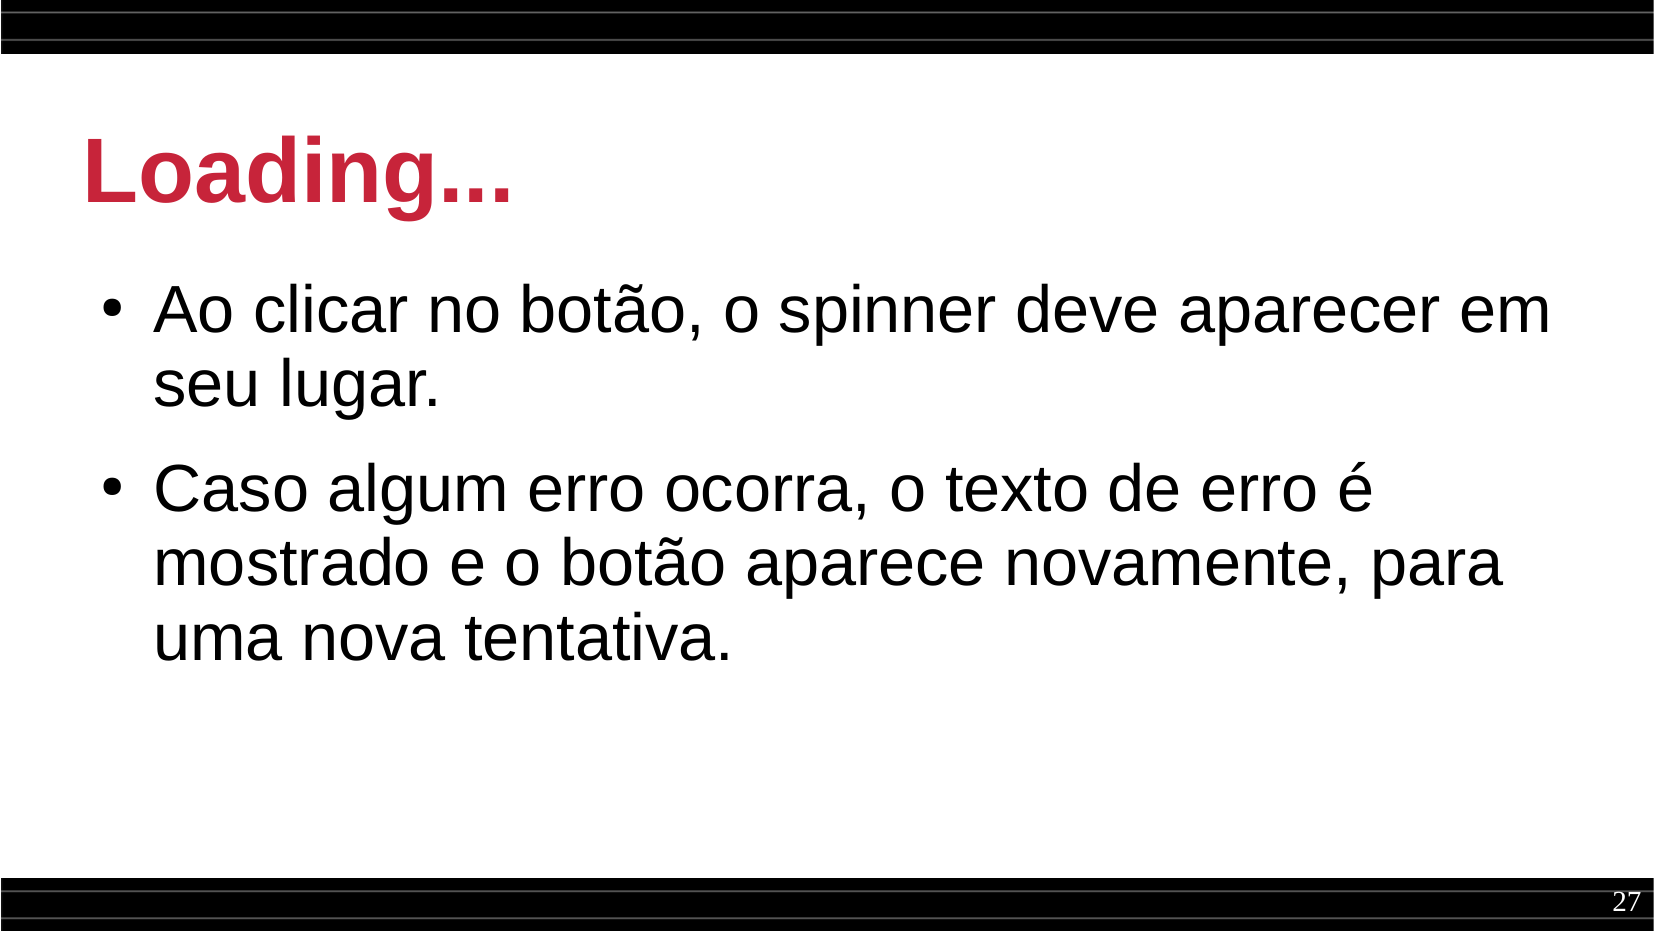

# Loading...
Ao clicar no botão, o spinner deve aparecer em seu lugar.
Caso algum erro ocorra, o texto de erro é mostrado e o botão aparece novamente, para uma nova tentativa.